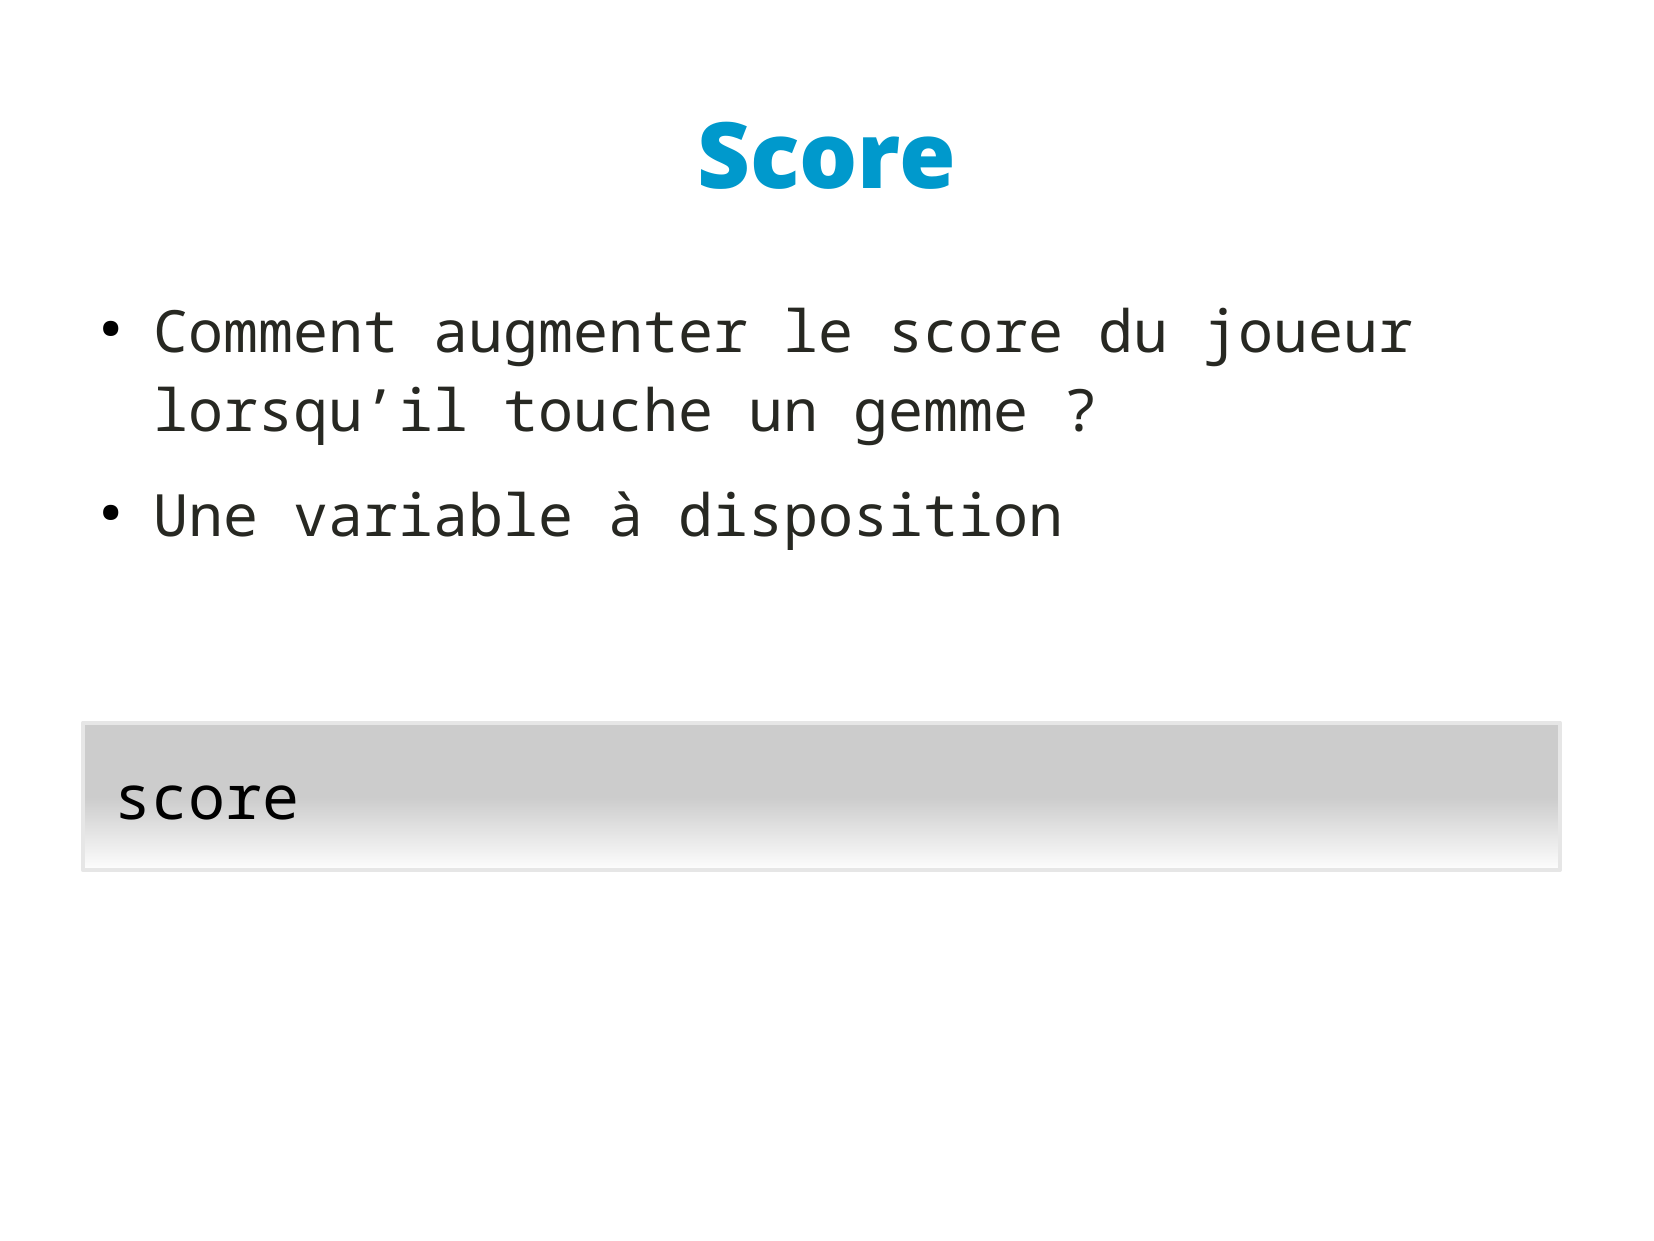

# Score
Comment augmenter le score du joueur lorsqu’il touche un gemme ?
Une variable à disposition
score